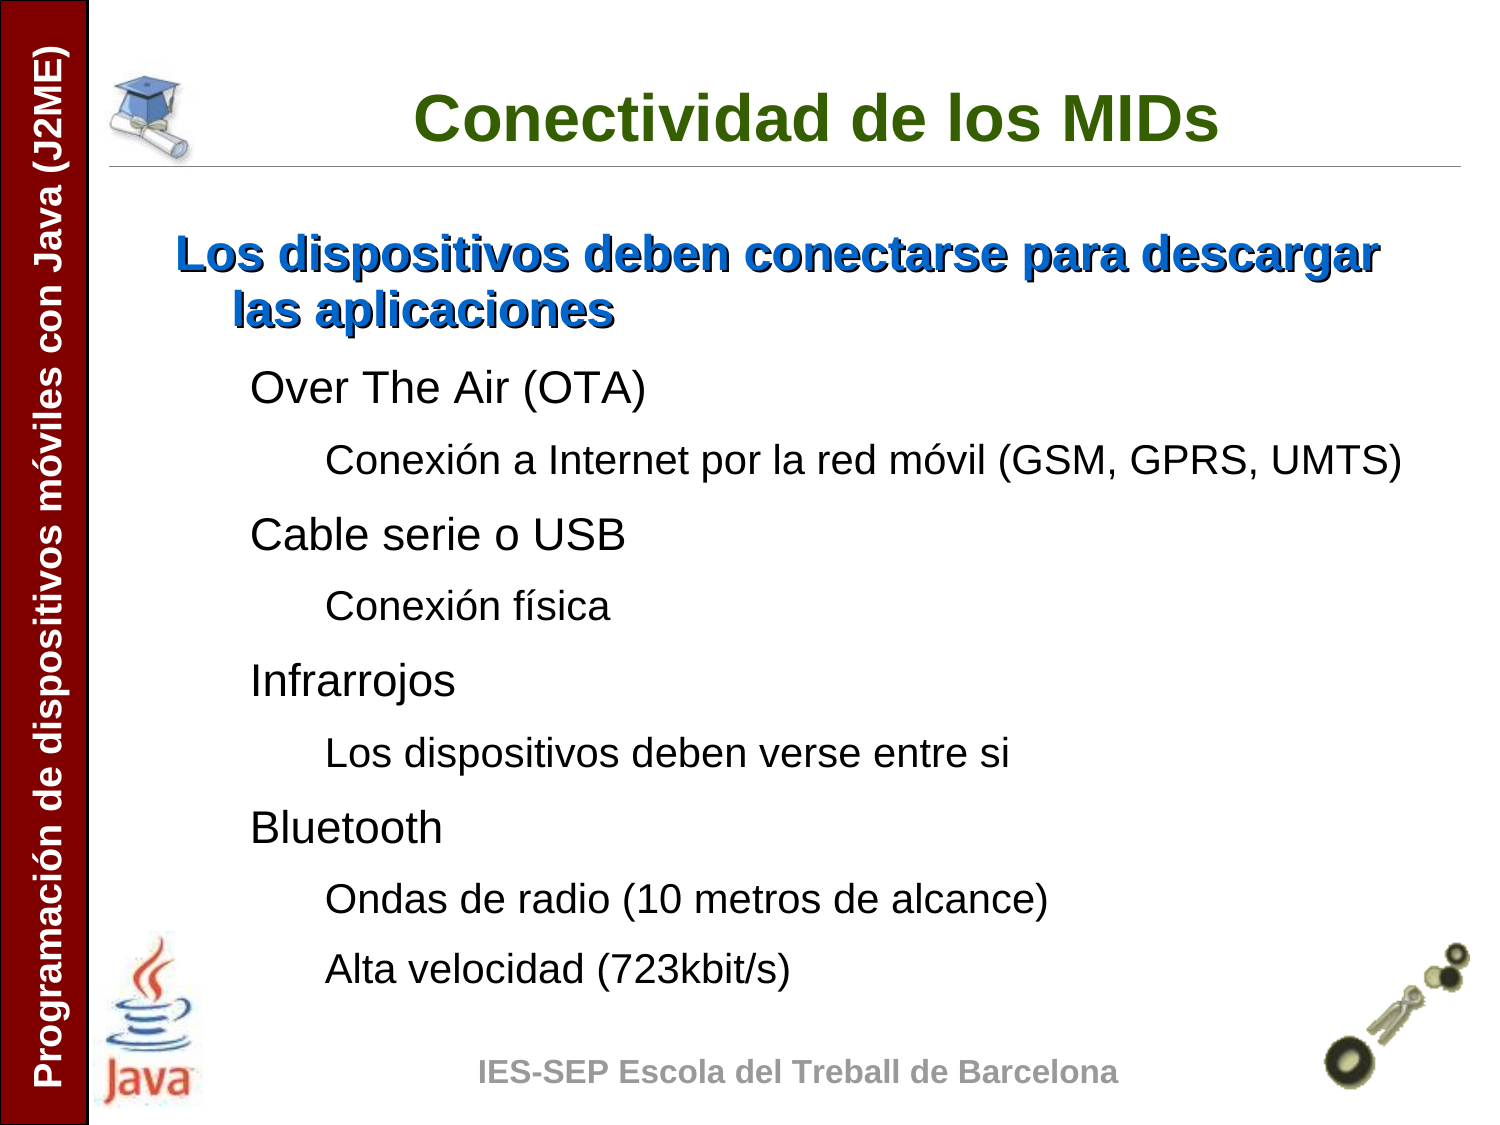

# Conectividad de los MIDs
Los dispositivos deben conectarse para descargar las aplicaciones
Over The Air (OTA)
Conexión a Internet por la red móvil (GSM, GPRS, UMTS)
Cable serie o USB
Conexión física
Infrarrojos
Los dispositivos deben verse entre si
Bluetooth
Ondas de radio (10 metros de alcance)
Alta velocidad (723kbit/s)